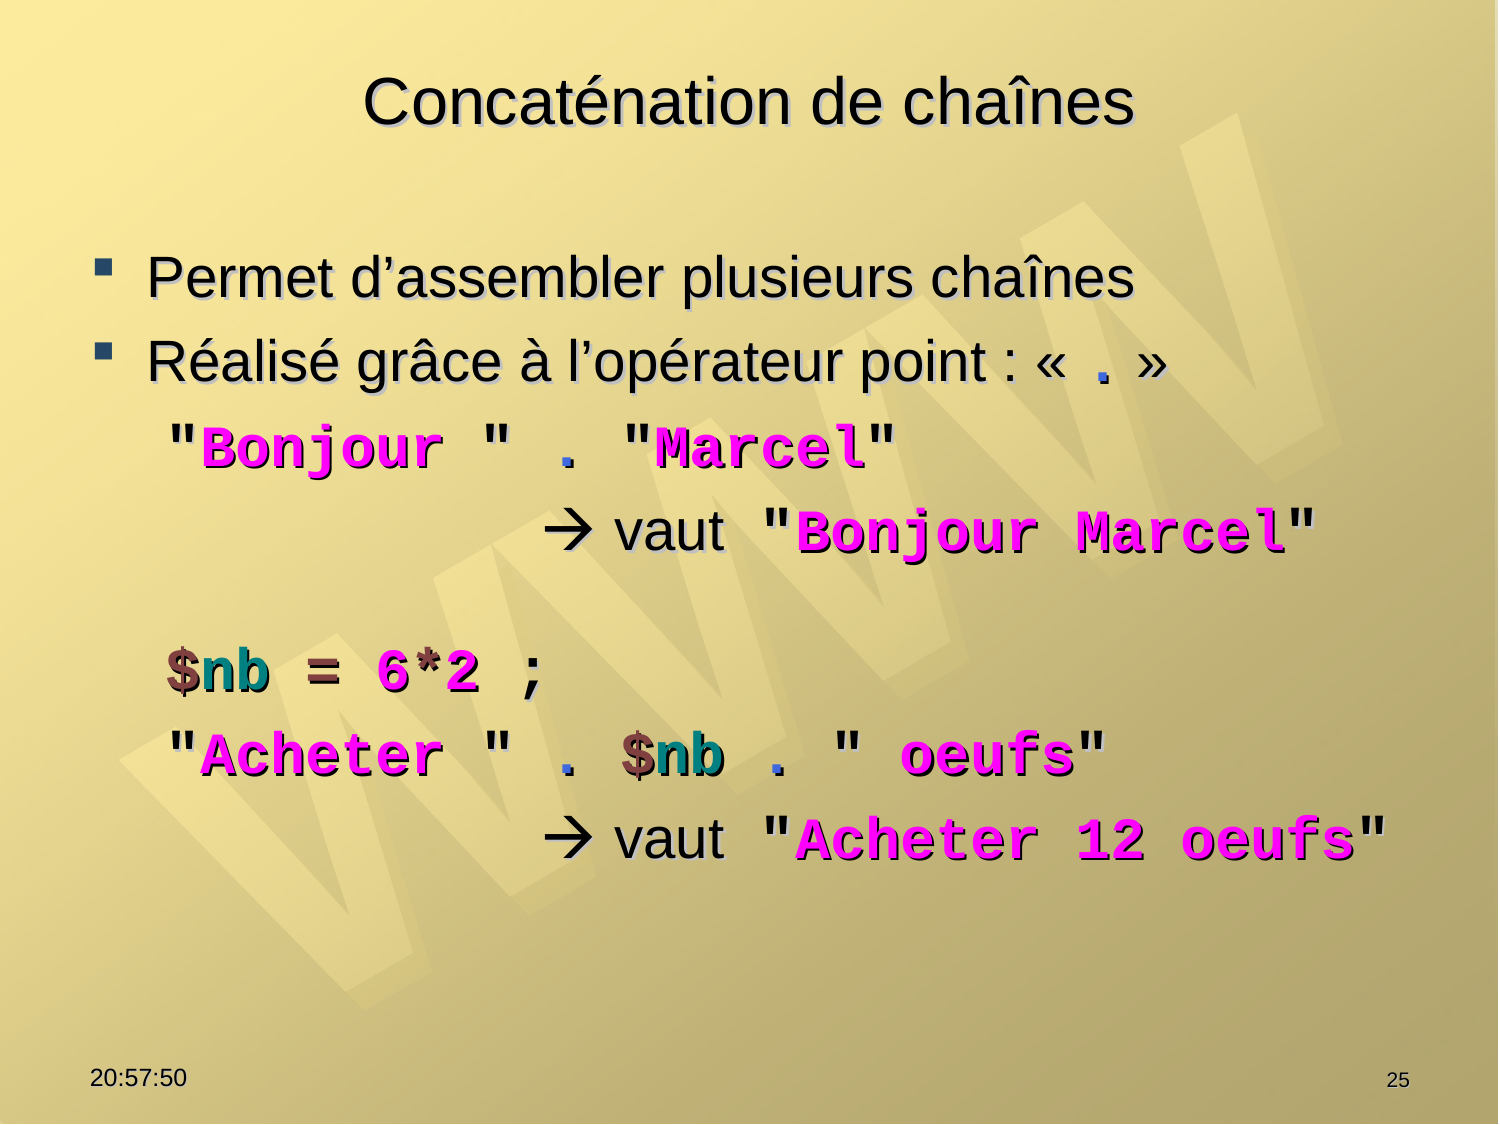

# Concaténation de chaînes
Permet d’assembler plusieurs chaînes
Réalisé grâce à l’opérateur point : « . »
"Bonjour " . "Marcel"
				 vaut "Bonjour Marcel"
$nb = 6*2 ;
"Acheter " . $nb . " oeufs"
				 vaut "Acheter 12 oeufs"
21:08:09